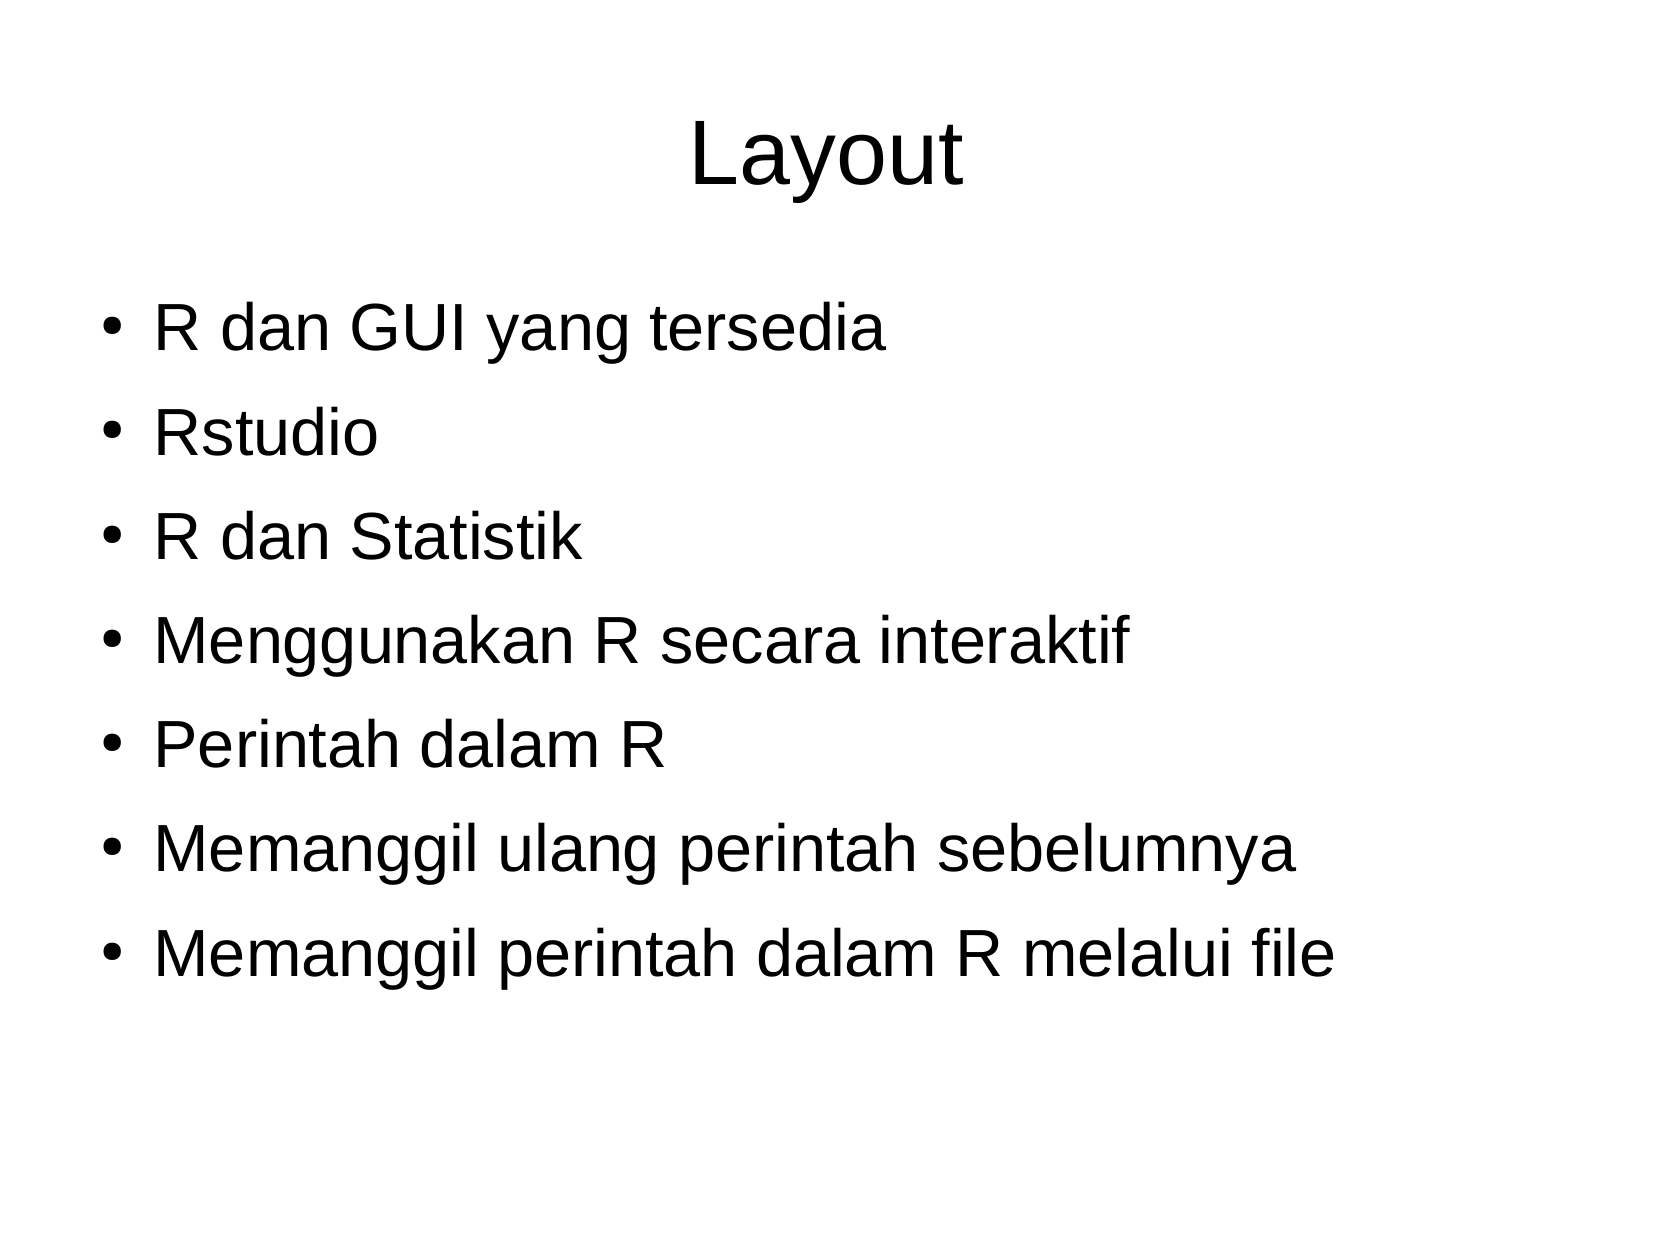

# Layout
R dan GUI yang tersedia
Rstudio
R dan Statistik
Menggunakan R secara interaktif
Perintah dalam R
Memanggil ulang perintah sebelumnya
Memanggil perintah dalam R melalui file